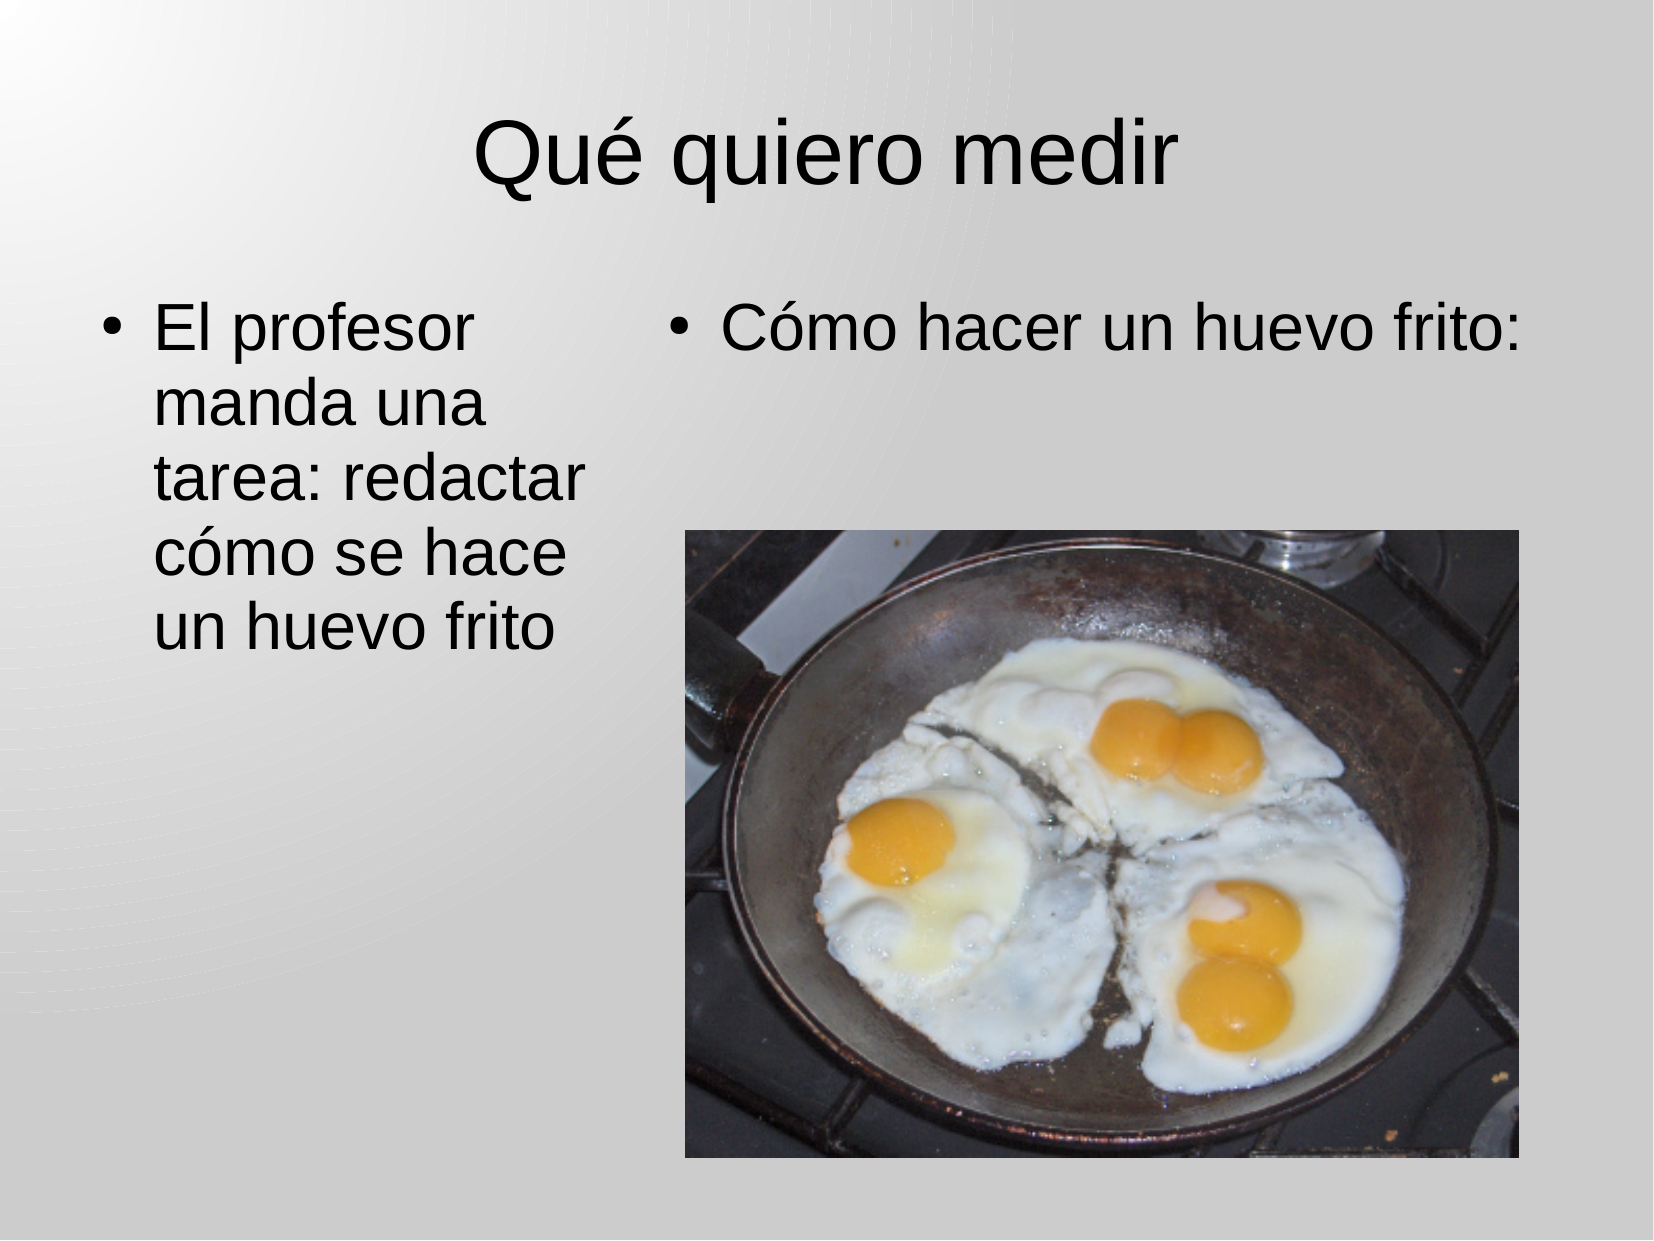

# Qué quiero medir
El profesor manda una tarea: redactar cómo se hace un huevo frito
Cómo hacer un huevo frito: